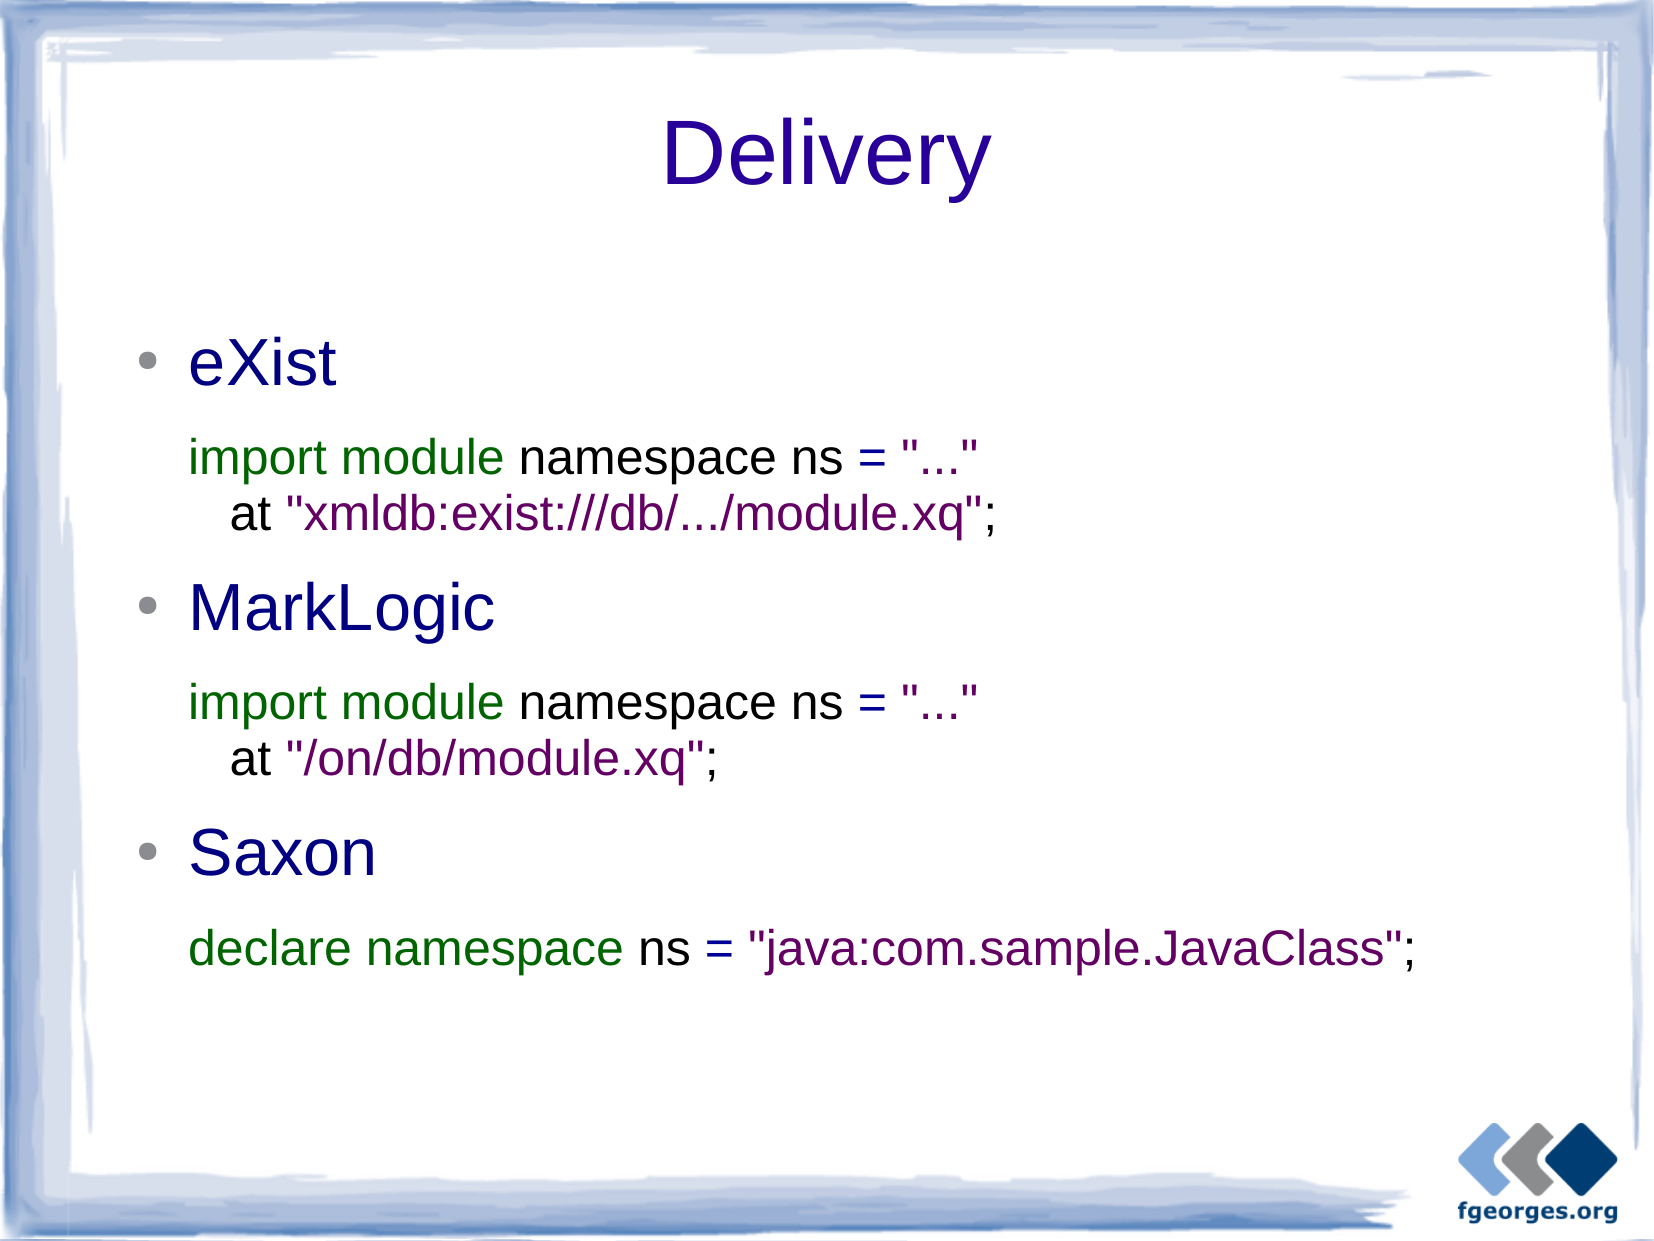

# Delivery
eXist
 import module namespace ns = "..."
 at "xmldb:exist:///db/.../module.xq";
MarkLogic
 import module namespace ns = "..."
 at "/on/db/module.xq";
Saxon
 declare namespace ns = "java:com.sample.JavaClass";